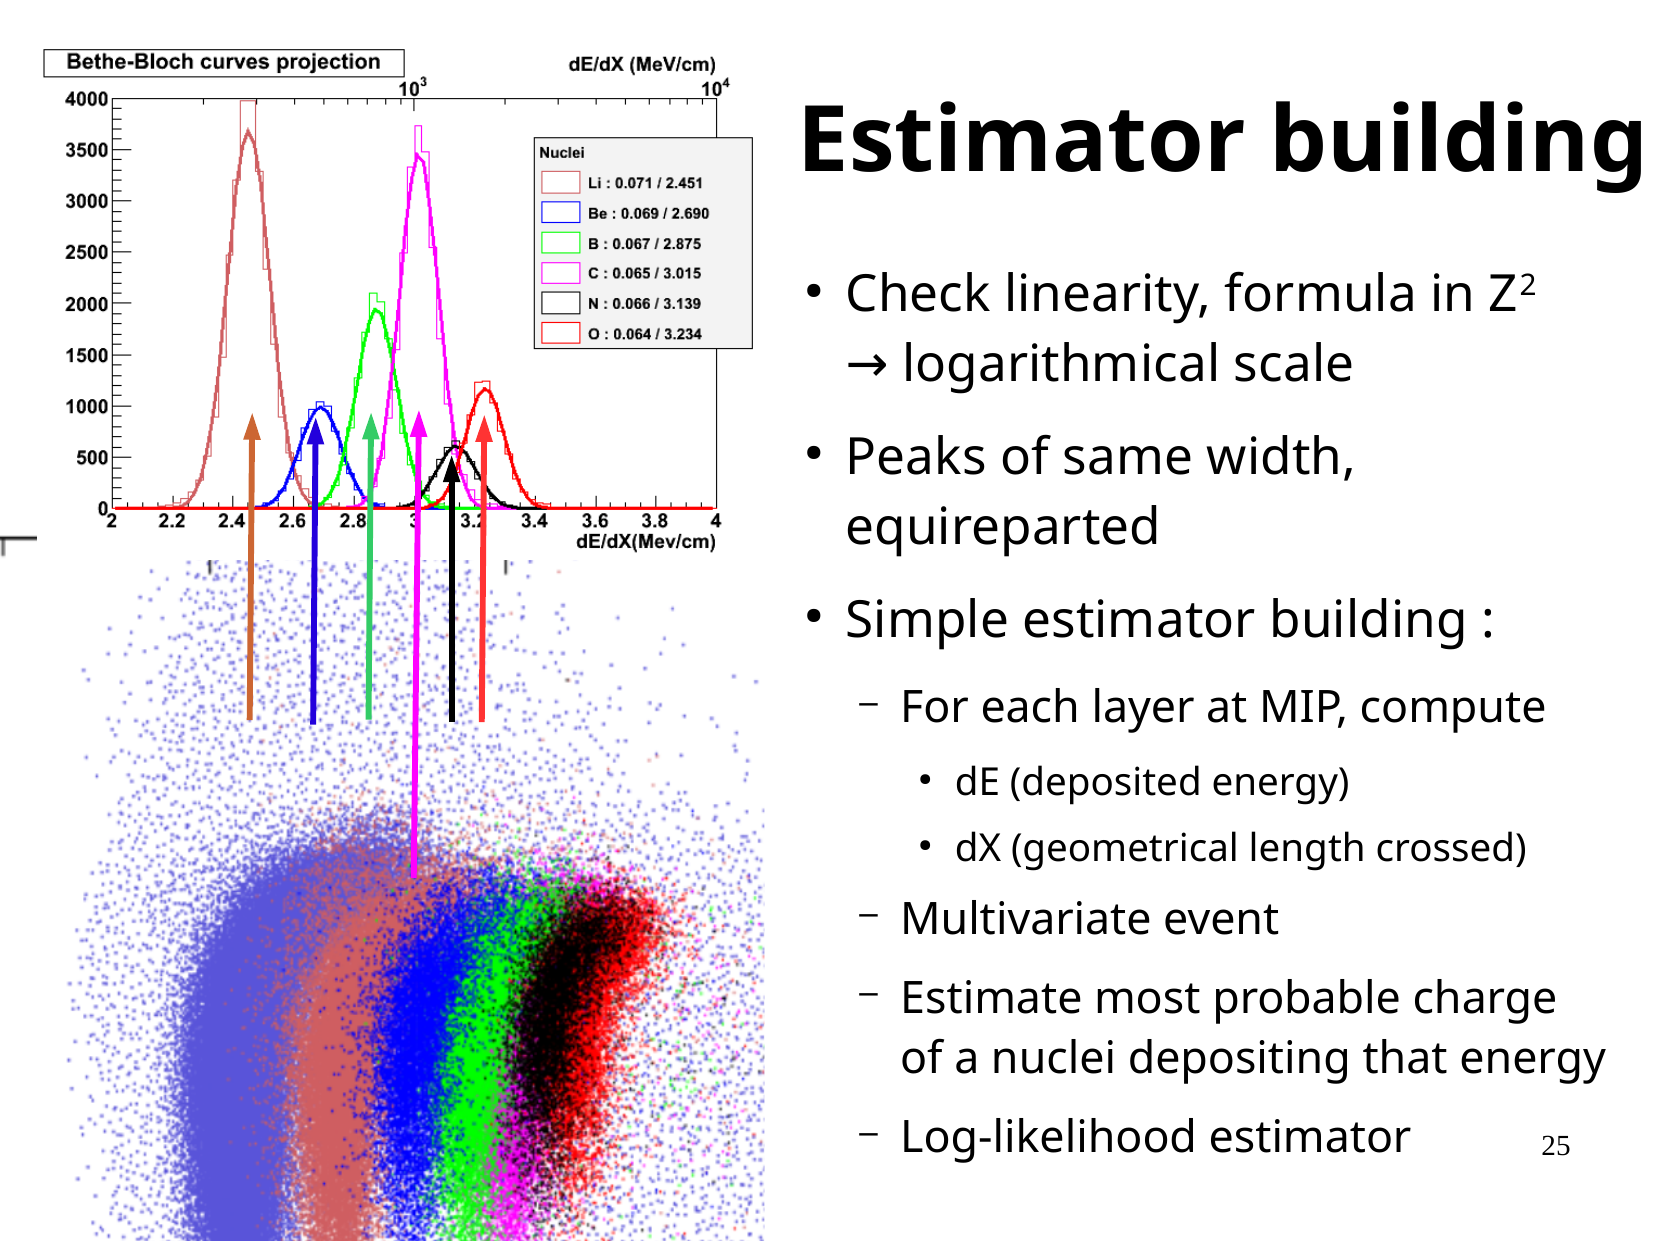

# Estimator building
Check linearity, formula in Z2
→ logarithmical scale
Peaks of same width, equireparted
Simple estimator building :
For each layer at MIP, compute
dE (deposited energy)
dX (geometrical length crossed)
Multivariate event
Estimate most probable charge of a nuclei depositing that energy
Log-likelihood estimator
25